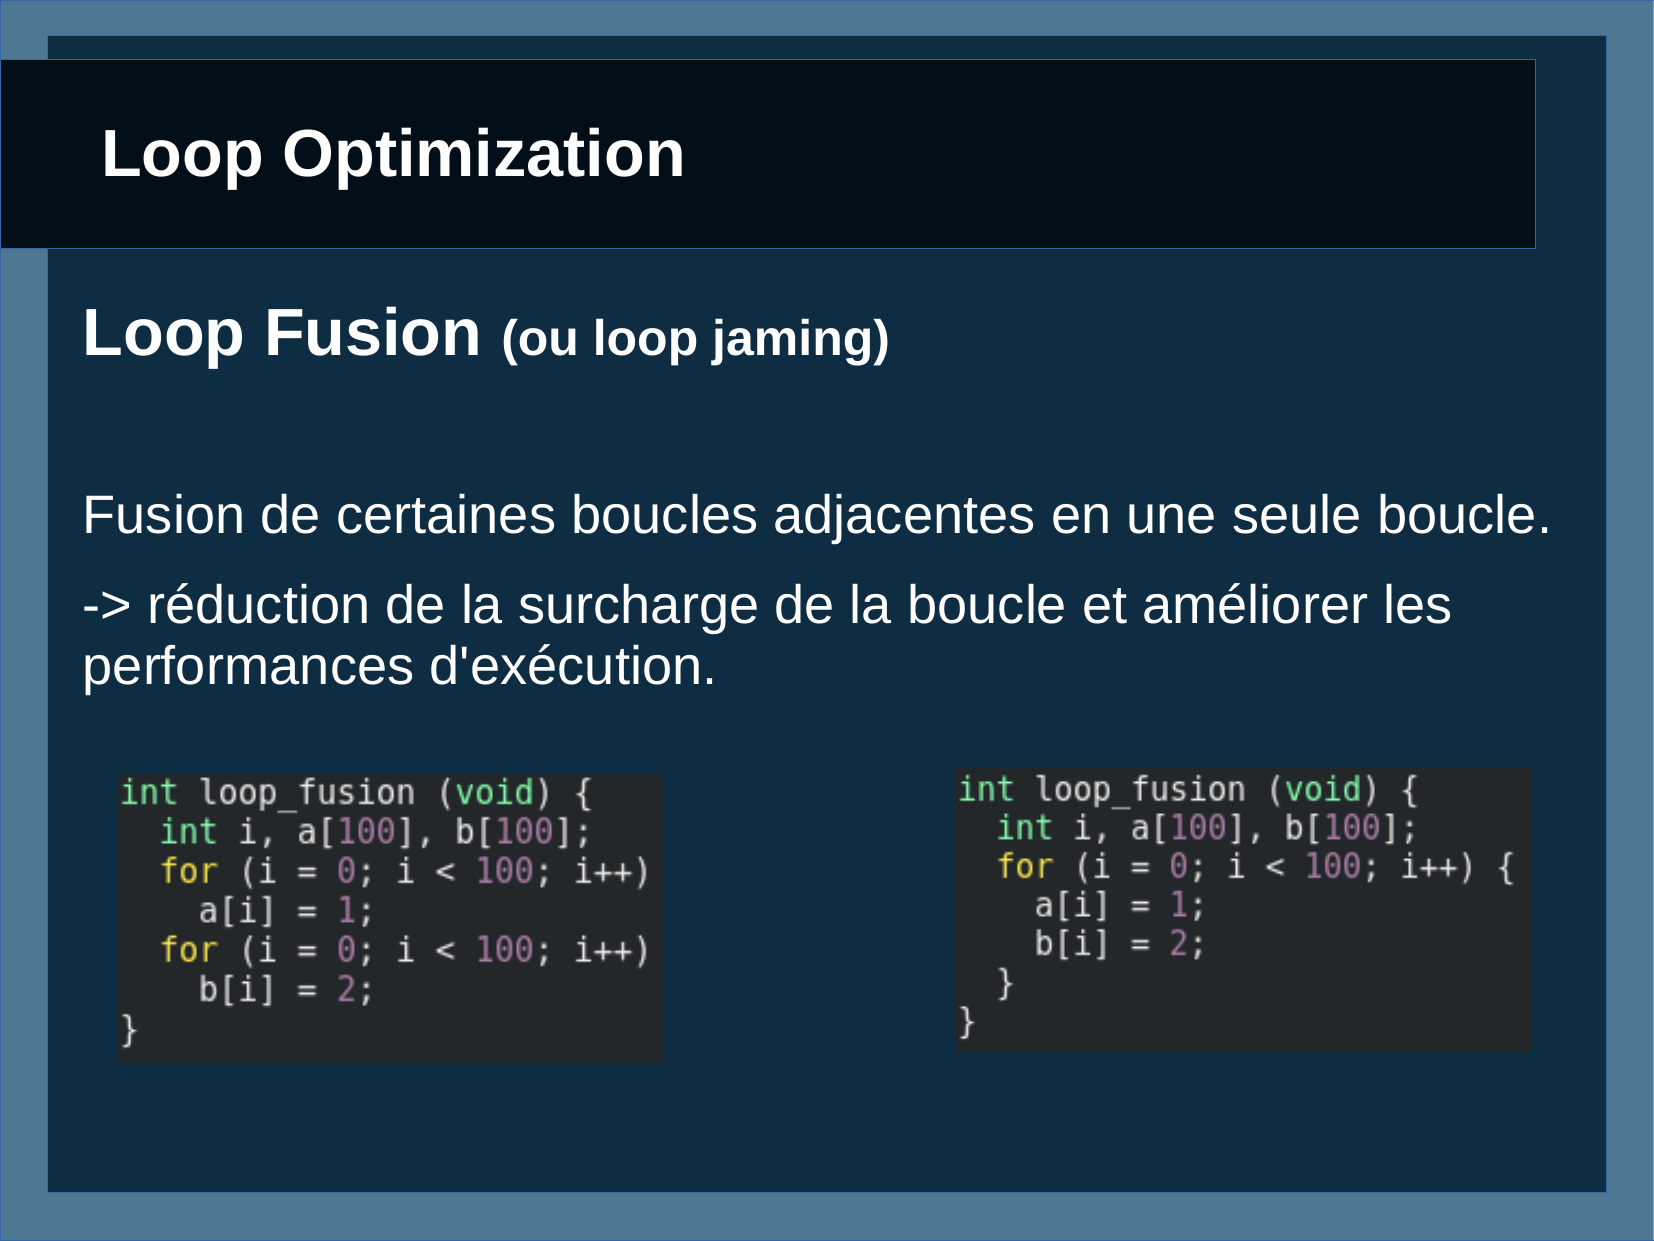

# Loop Optimization
Loop Fusion (ou loop jaming)
Fusion de certaines boucles adjacentes en une seule boucle.
-> réduction de la surcharge de la boucle et améliorer les performances d'exécution.